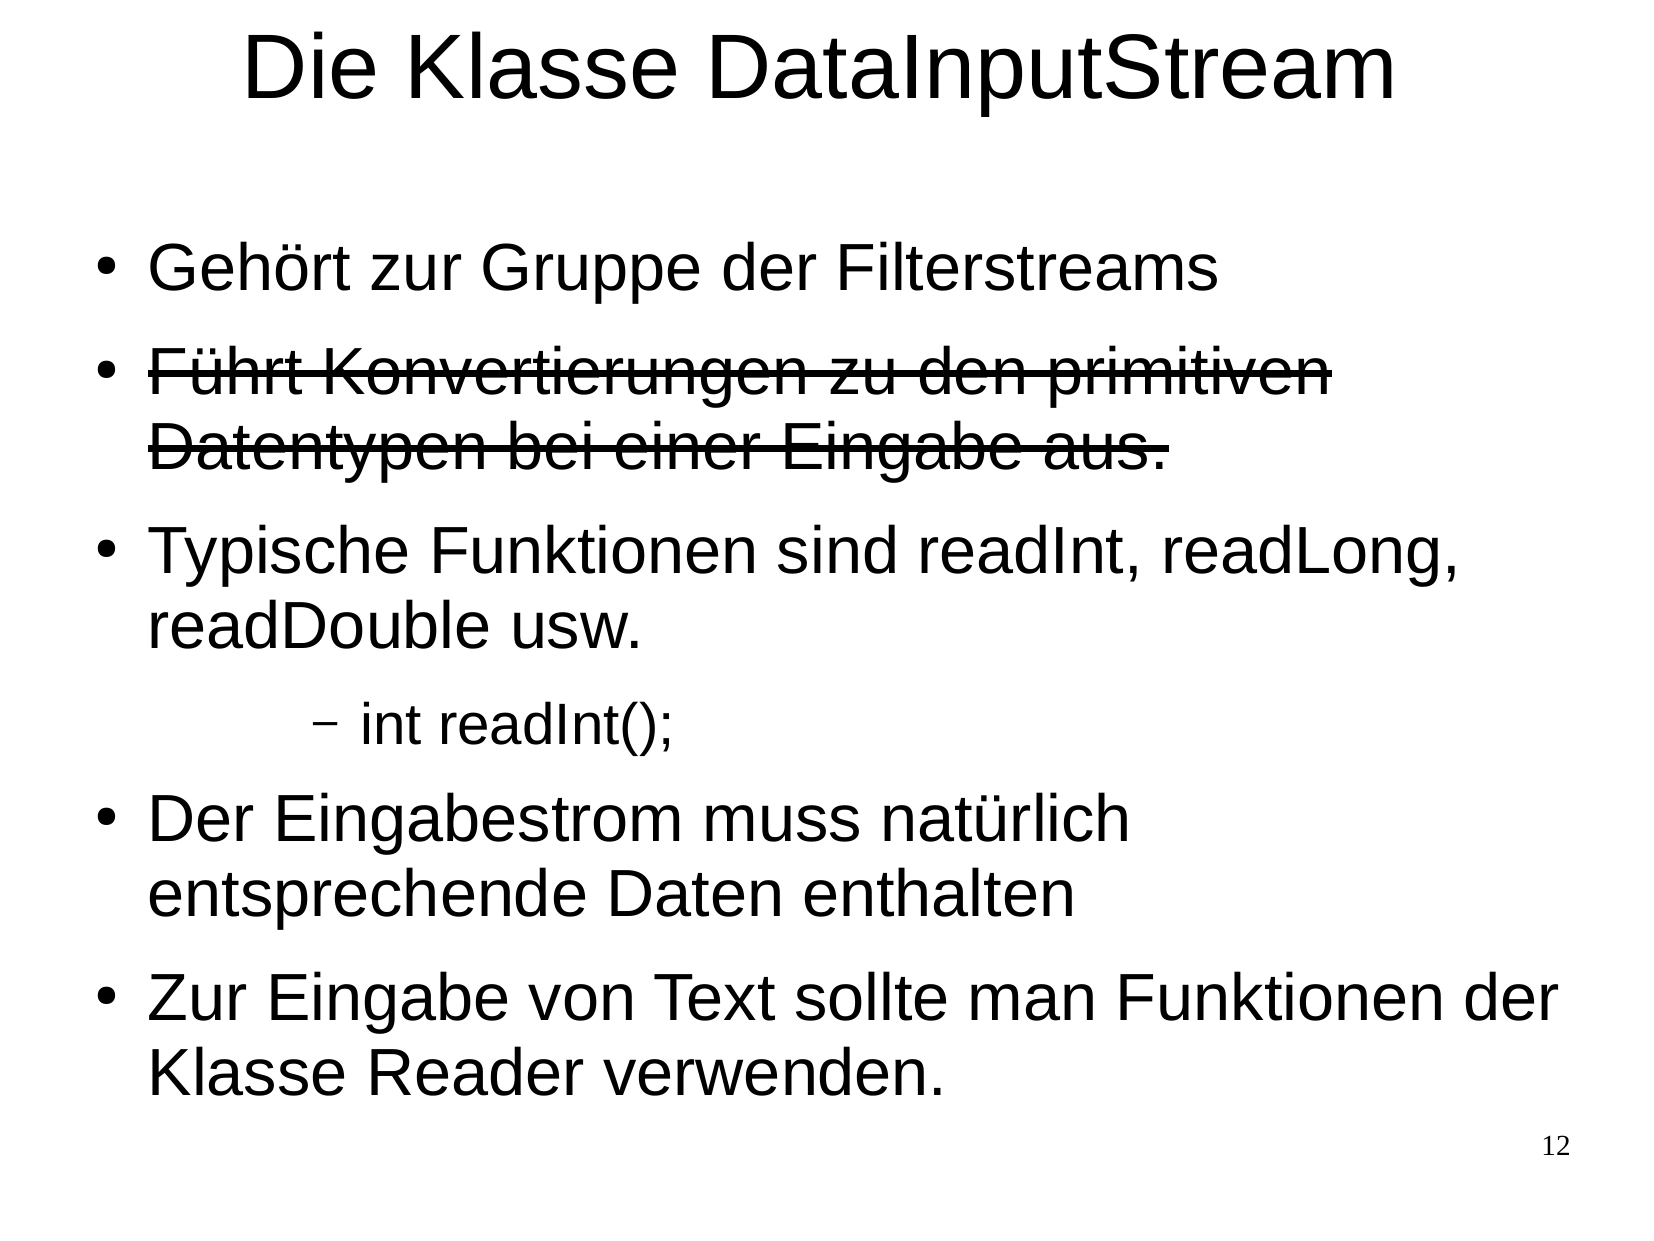

# Die Klasse DataInputStream
Gehört zur Gruppe der Filterstreams
Führt Konvertierungen zu den primitiven Datentypen bei einer Eingabe aus.
Typische Funktionen sind readInt, readLong, readDouble usw.
int readInt();
Der Eingabestrom muss natürlich entsprechende Daten enthalten
Zur Eingabe von Text sollte man Funktionen der Klasse Reader verwenden.
12